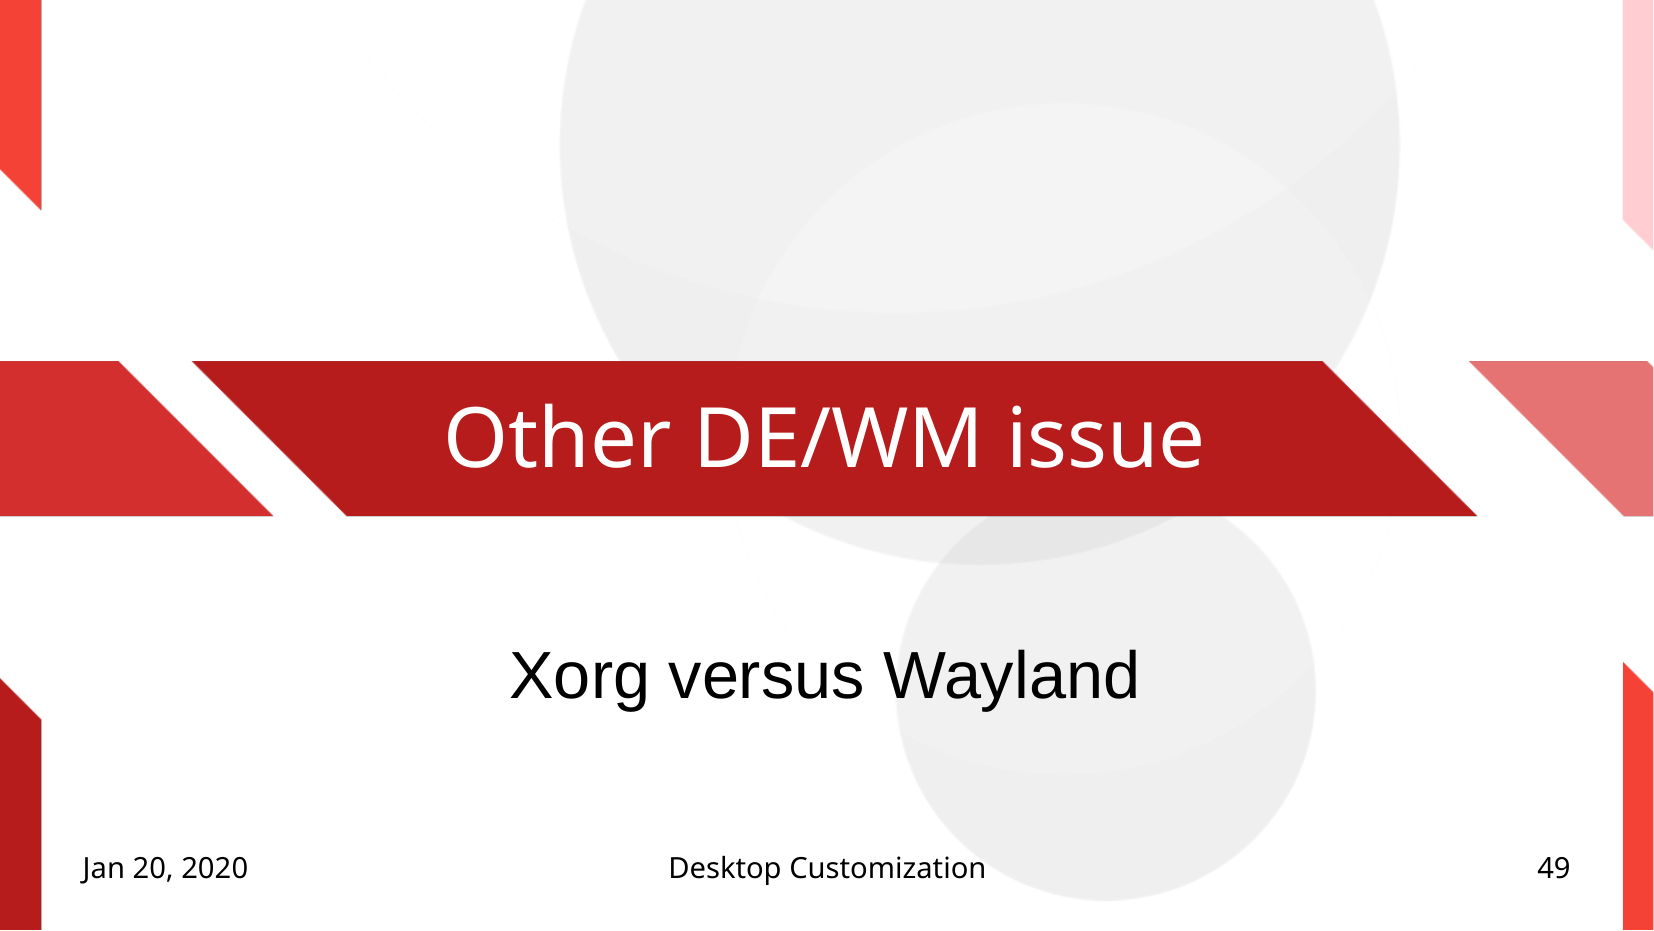

# Other DE/WM issue
Xorg versus Wayland
Jan 20, 2020
Desktop Customization
49